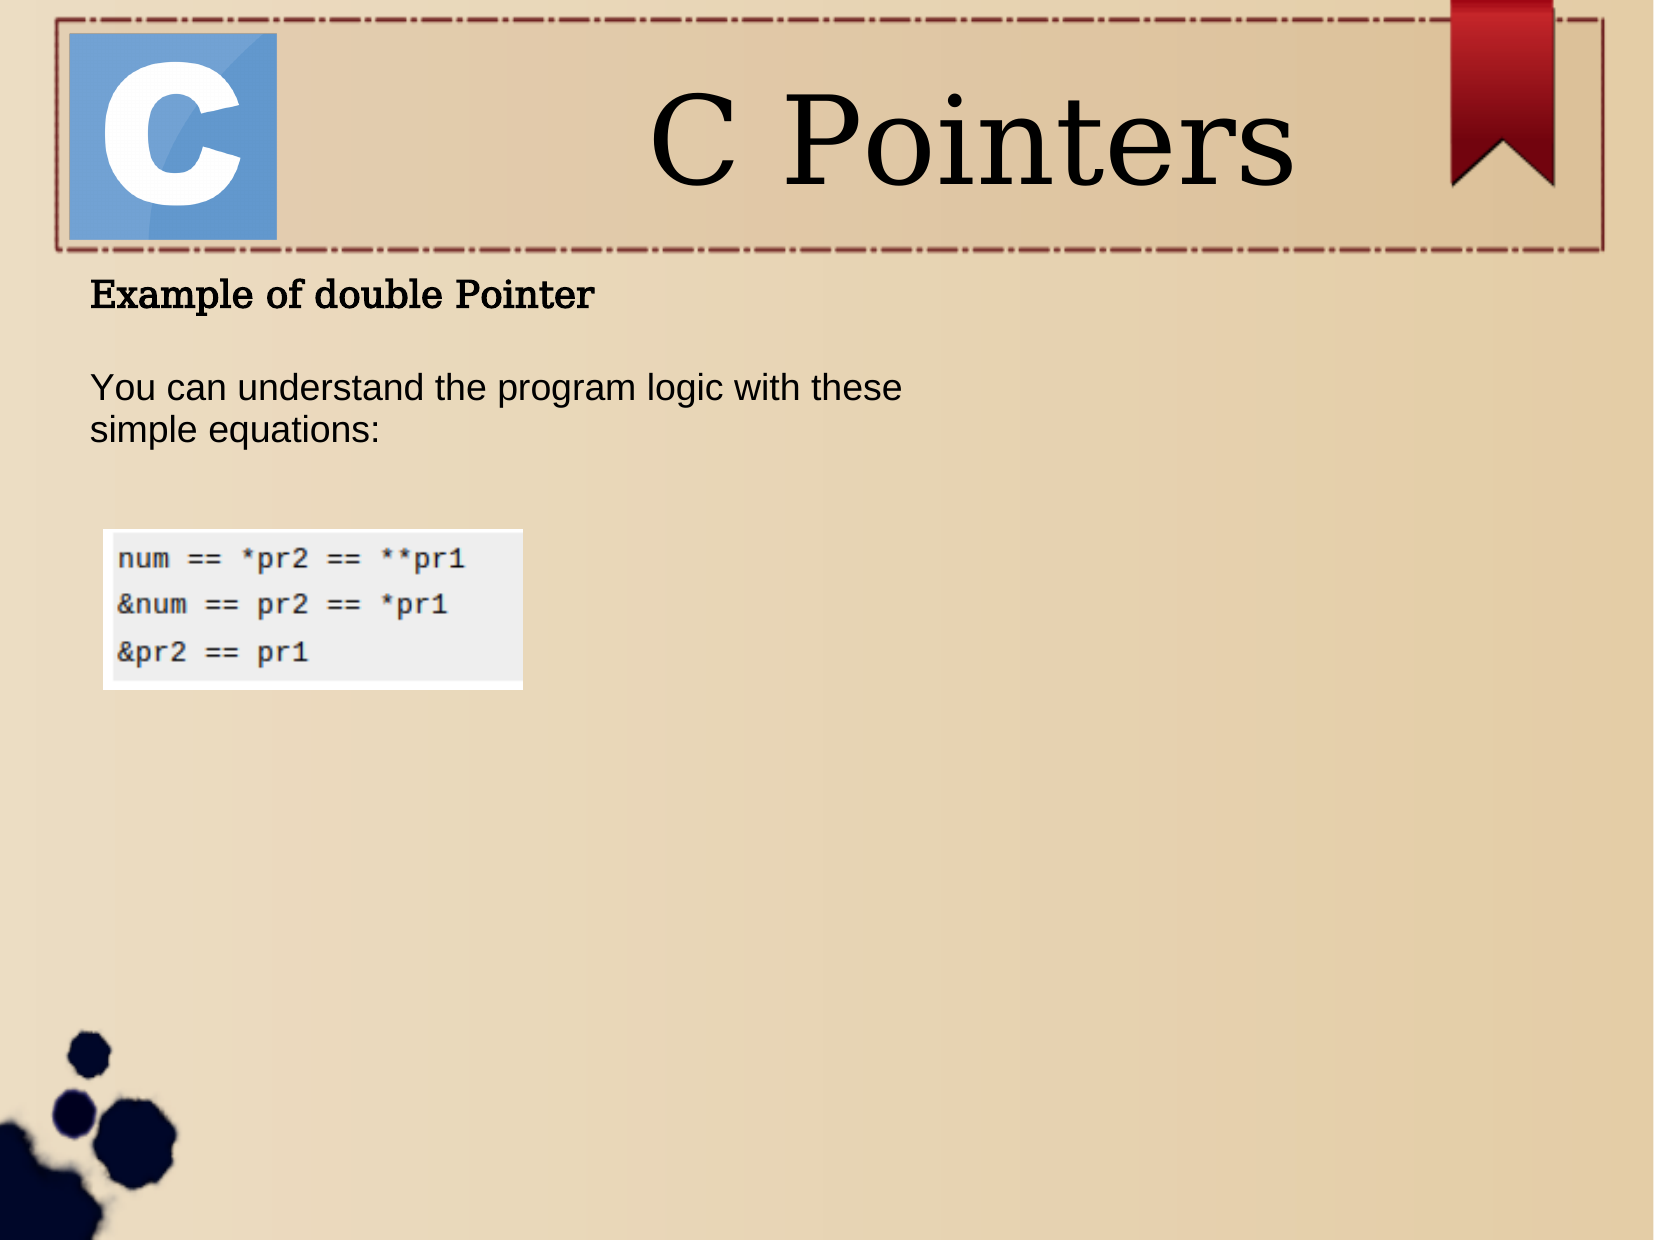

# C Pointers
Example of double Pointer
You can understand the program logic with these simple equations: